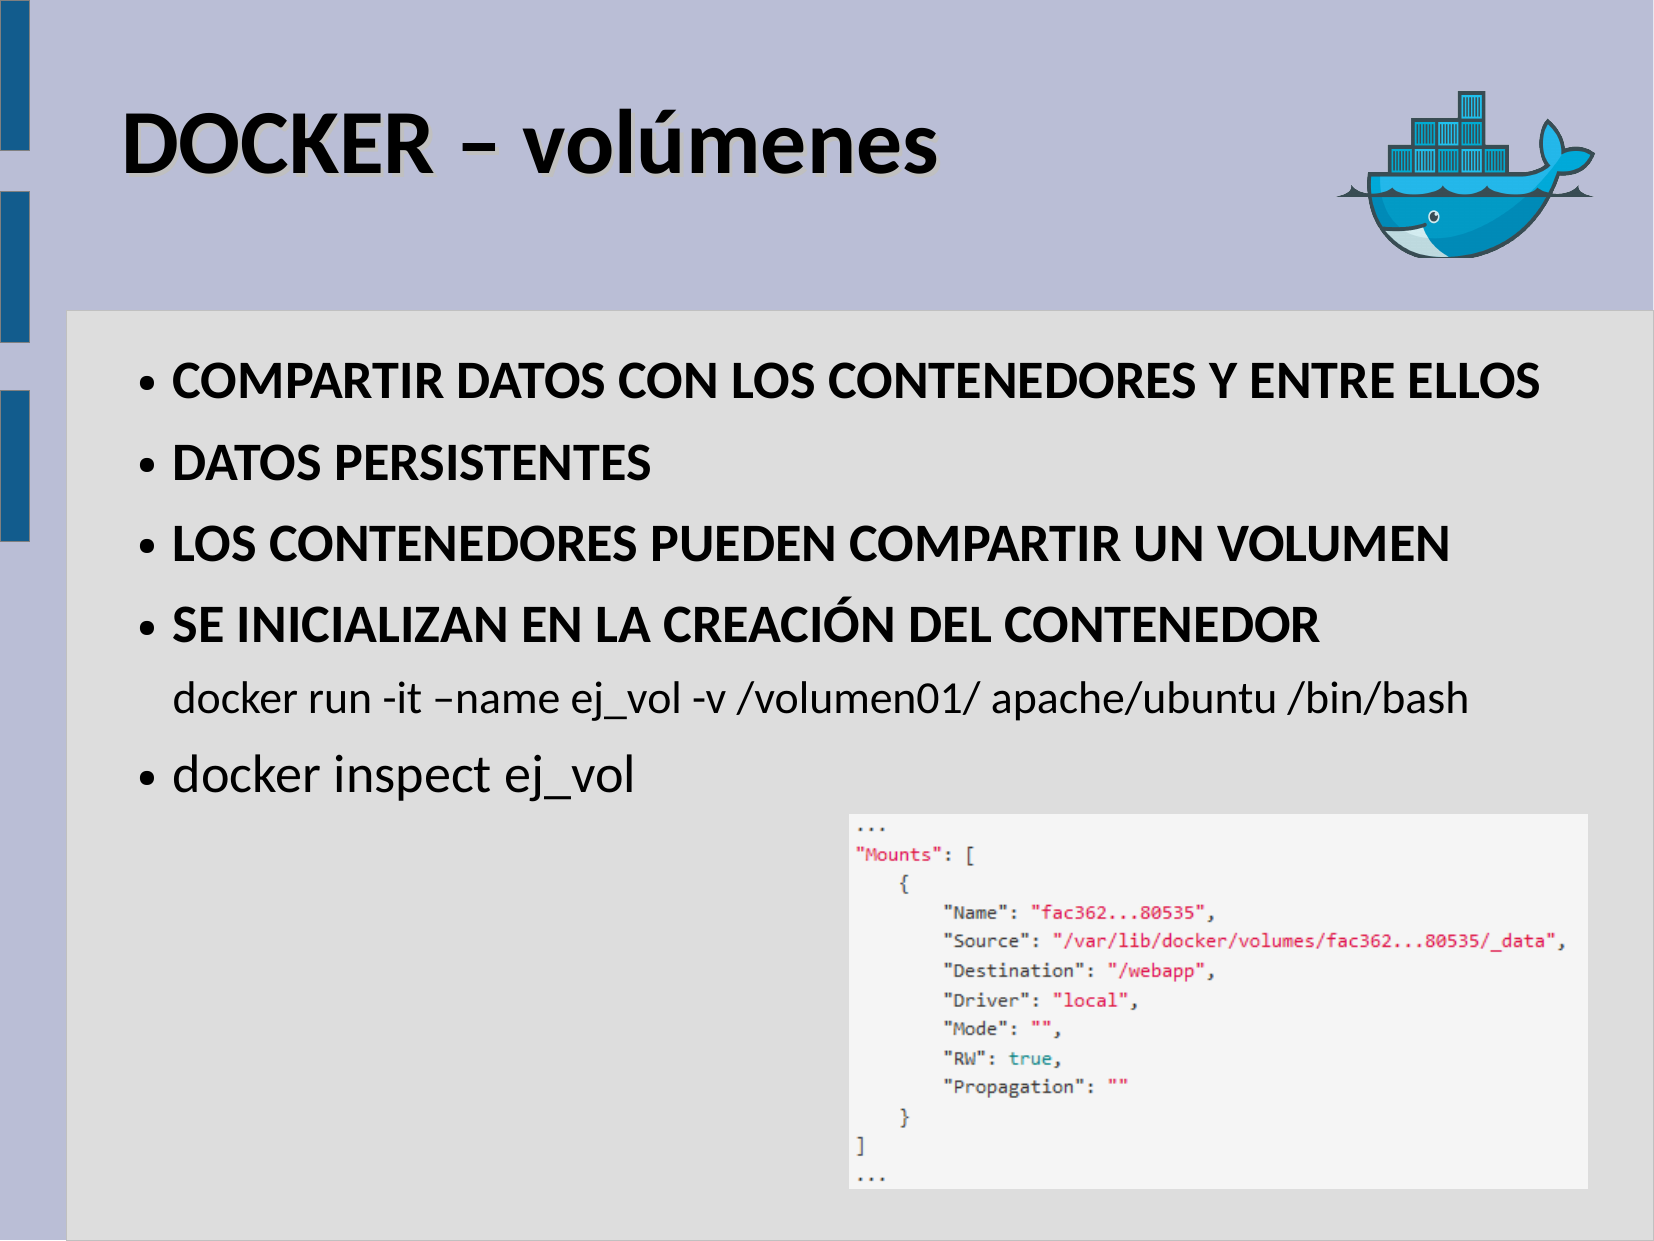

DOCKER – volúmenes
COMPARTIR DATOS CON LOS CONTENEDORES Y ENTRE ELLOS
DATOS PERSISTENTES
LOS CONTENEDORES PUEDEN COMPARTIR UN VOLUMEN
SE INICIALIZAN EN LA CREACIÓN DEL CONTENEDOR
docker run -it –name ej_vol -v /volumen01/ apache/ubuntu /bin/bash
docker inspect ej_vol